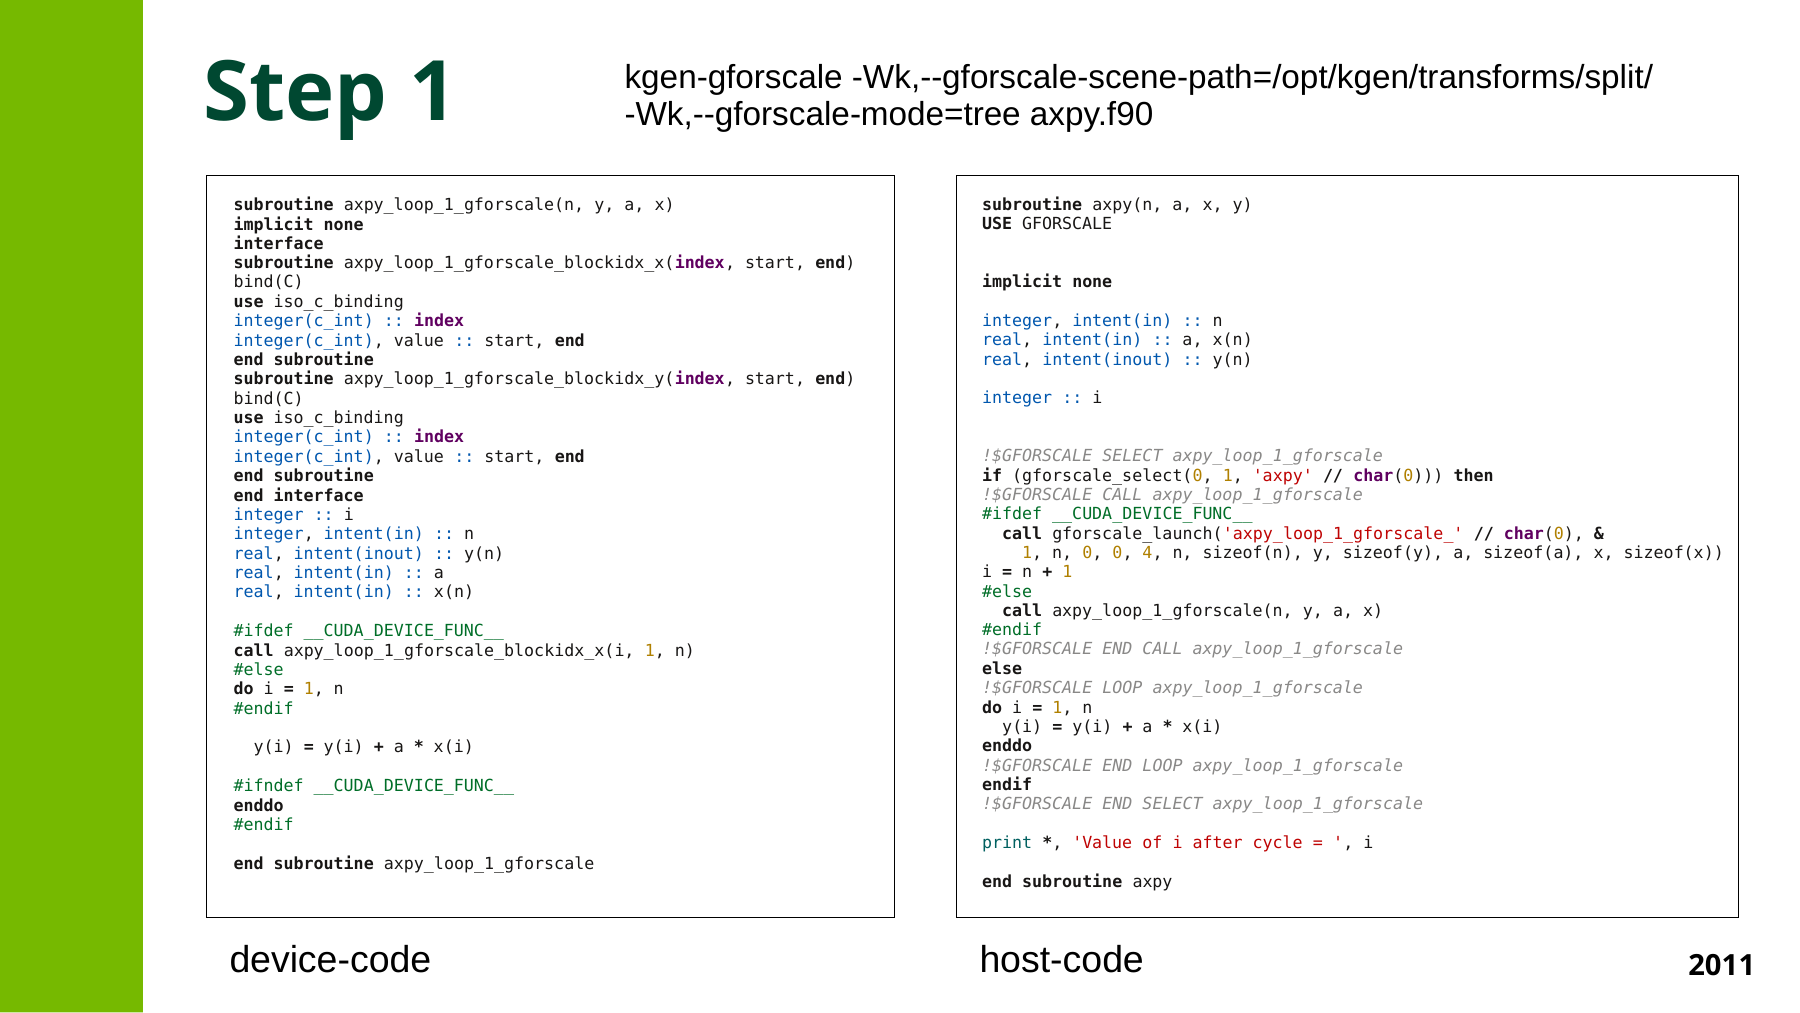

# Step 1
kgen-gforscale -Wk,--gforscale-scene-path=/opt/kgen/transforms/split/
-Wk,--gforscale-mode=tree axpy.f90
device-code
host-code